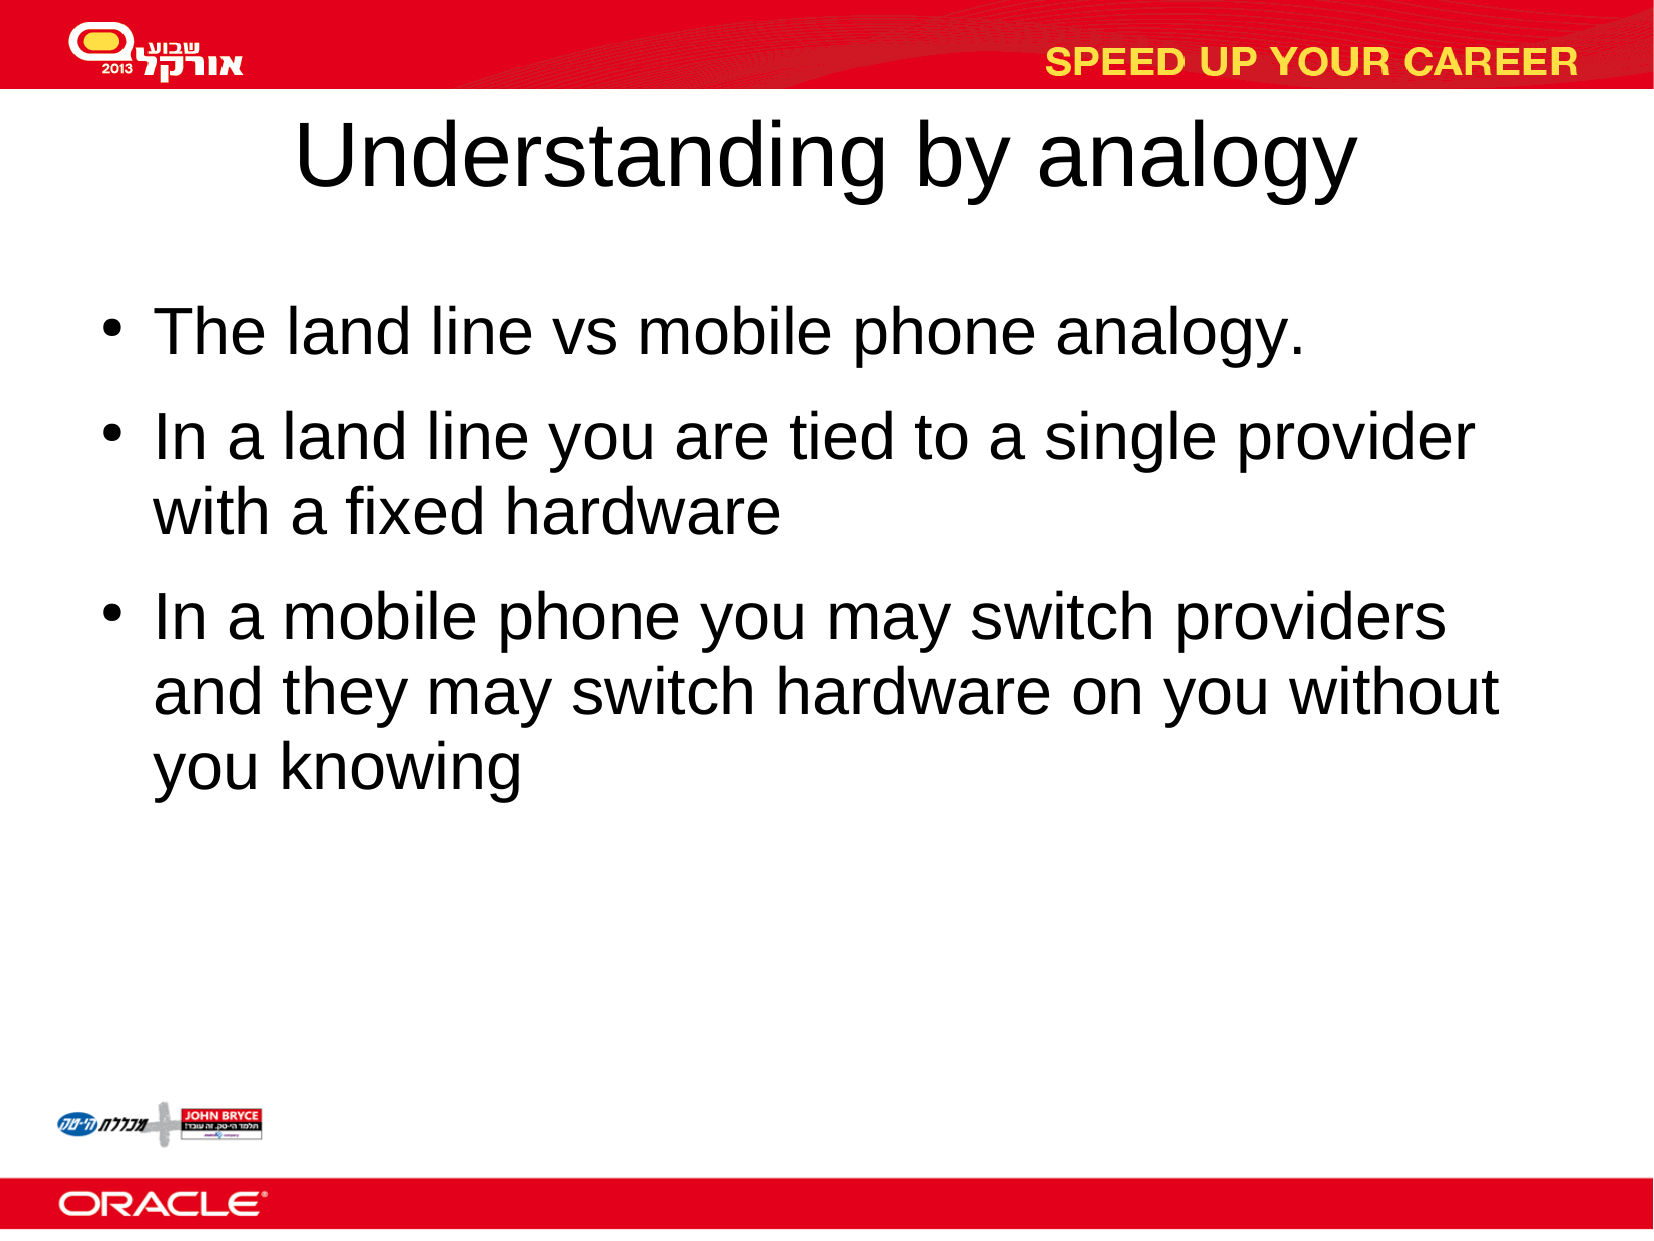

# Understanding by analogy
The land line vs mobile phone analogy.
In a land line you are tied to a single provider with a fixed hardware
In a mobile phone you may switch providers and they may switch hardware on you without you knowing